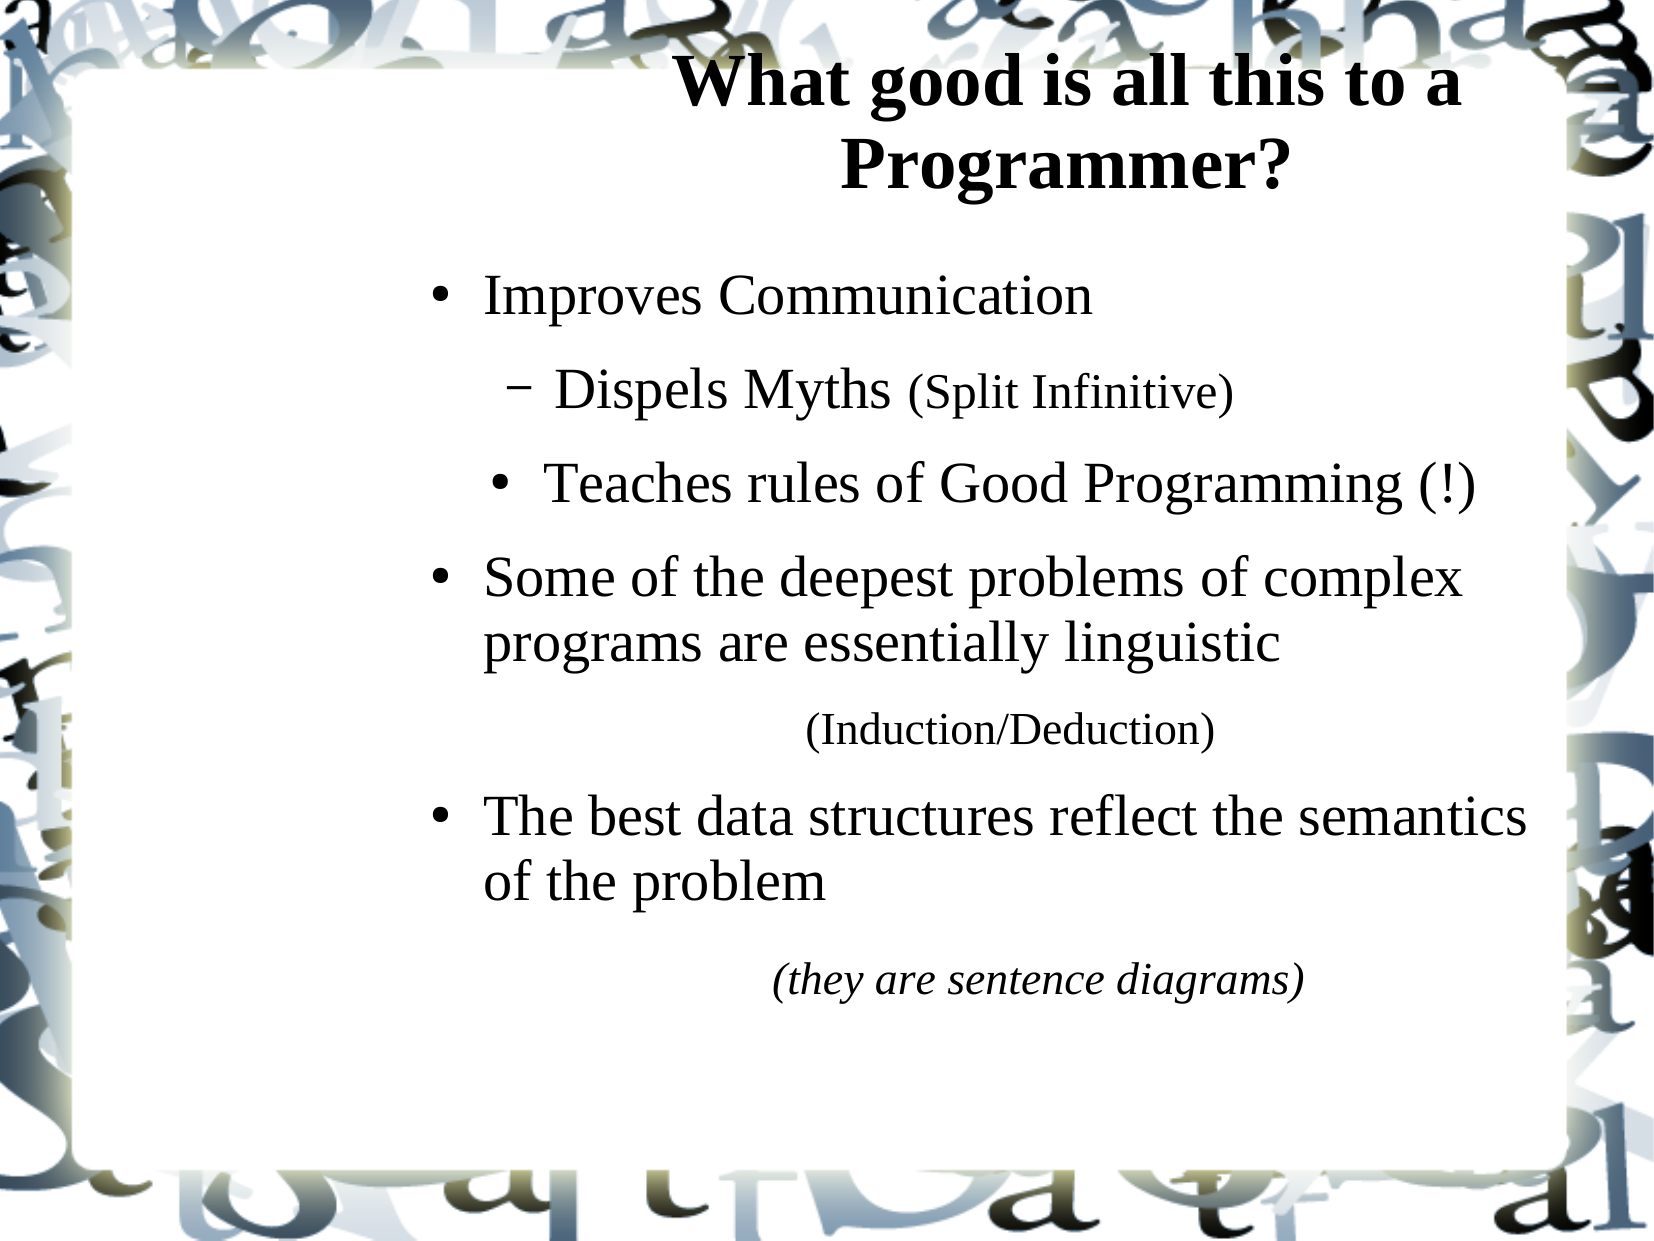

What good is all this to a Programmer?
Improves Communication
Dispels Myths (Split Infinitive)
Teaches rules of Good Programming (!)
Some of the deepest problems of complex programs are essentially linguistic
(Induction/Deduction)
The best data structures reflect the semantics of the problem
(they are sentence diagrams)